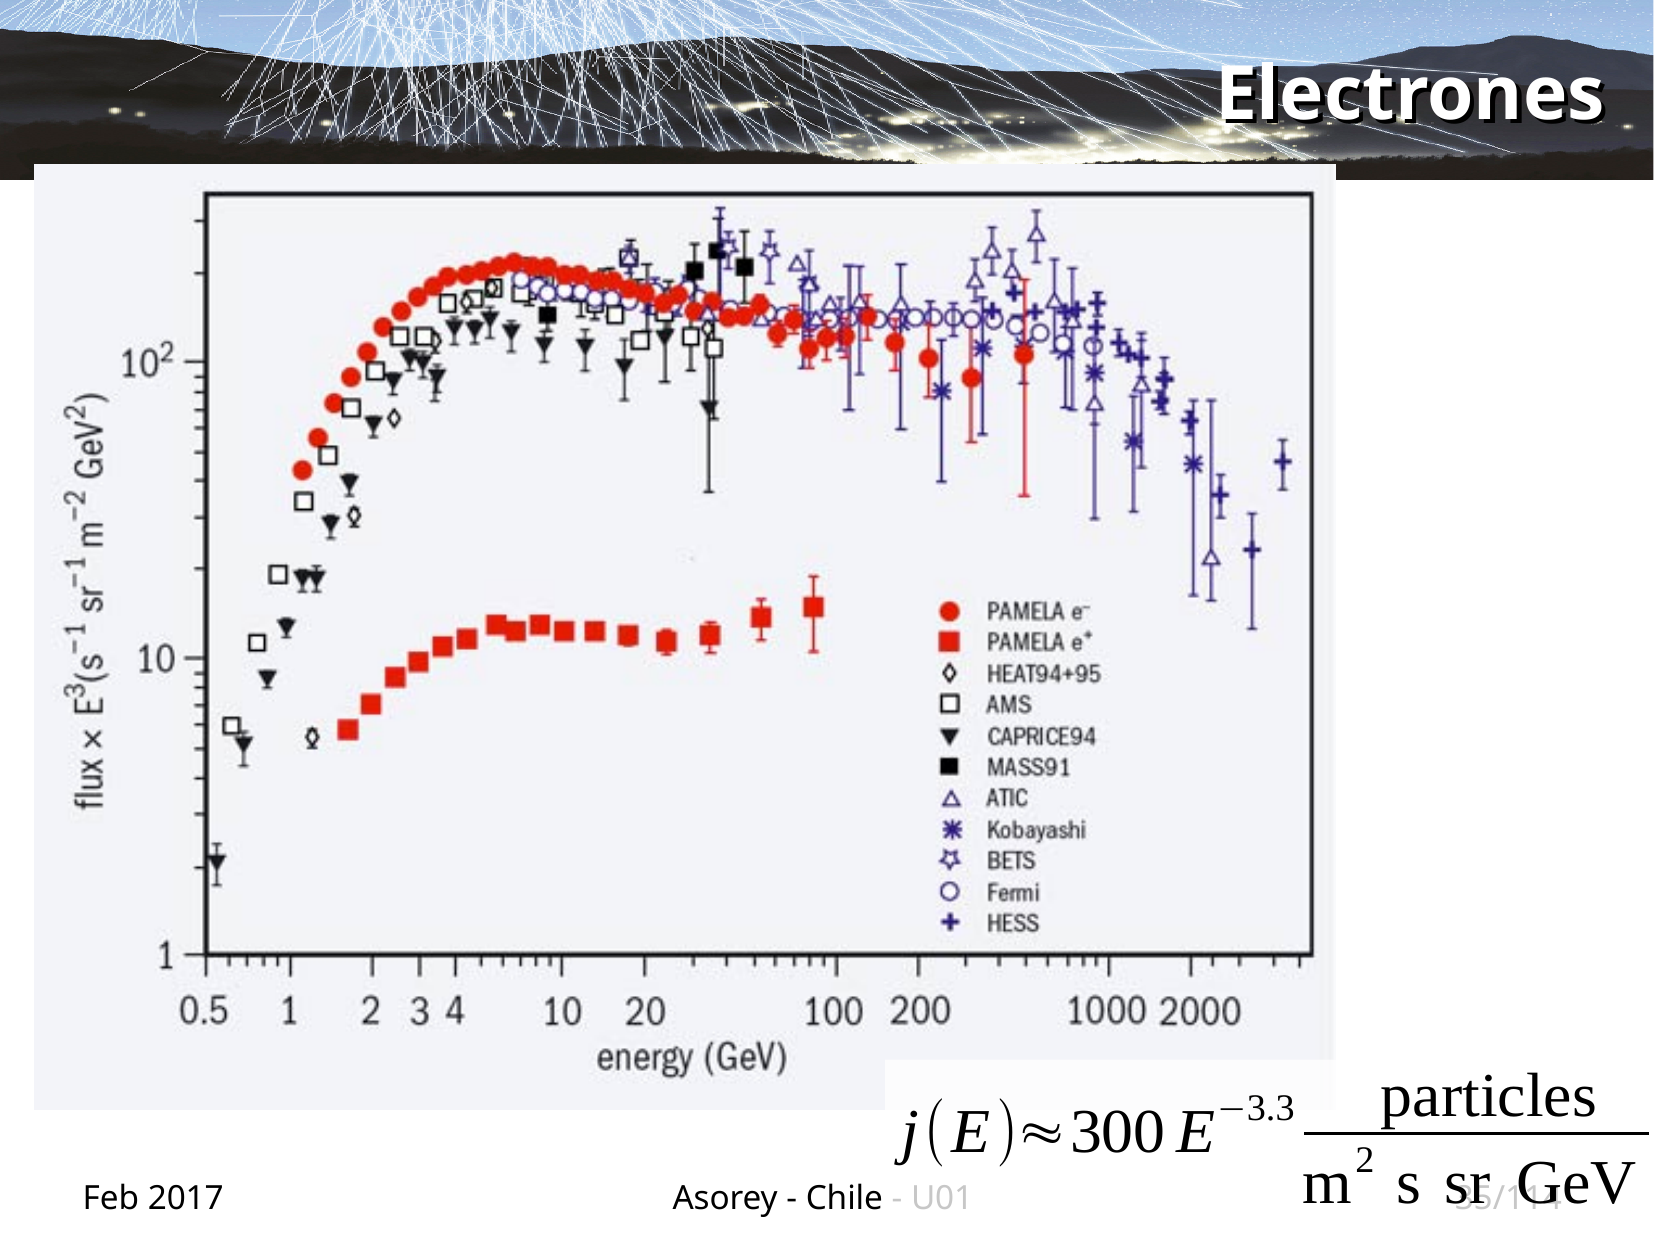

# Electrones
Feb 2017
Asorey - Chile - U01
35